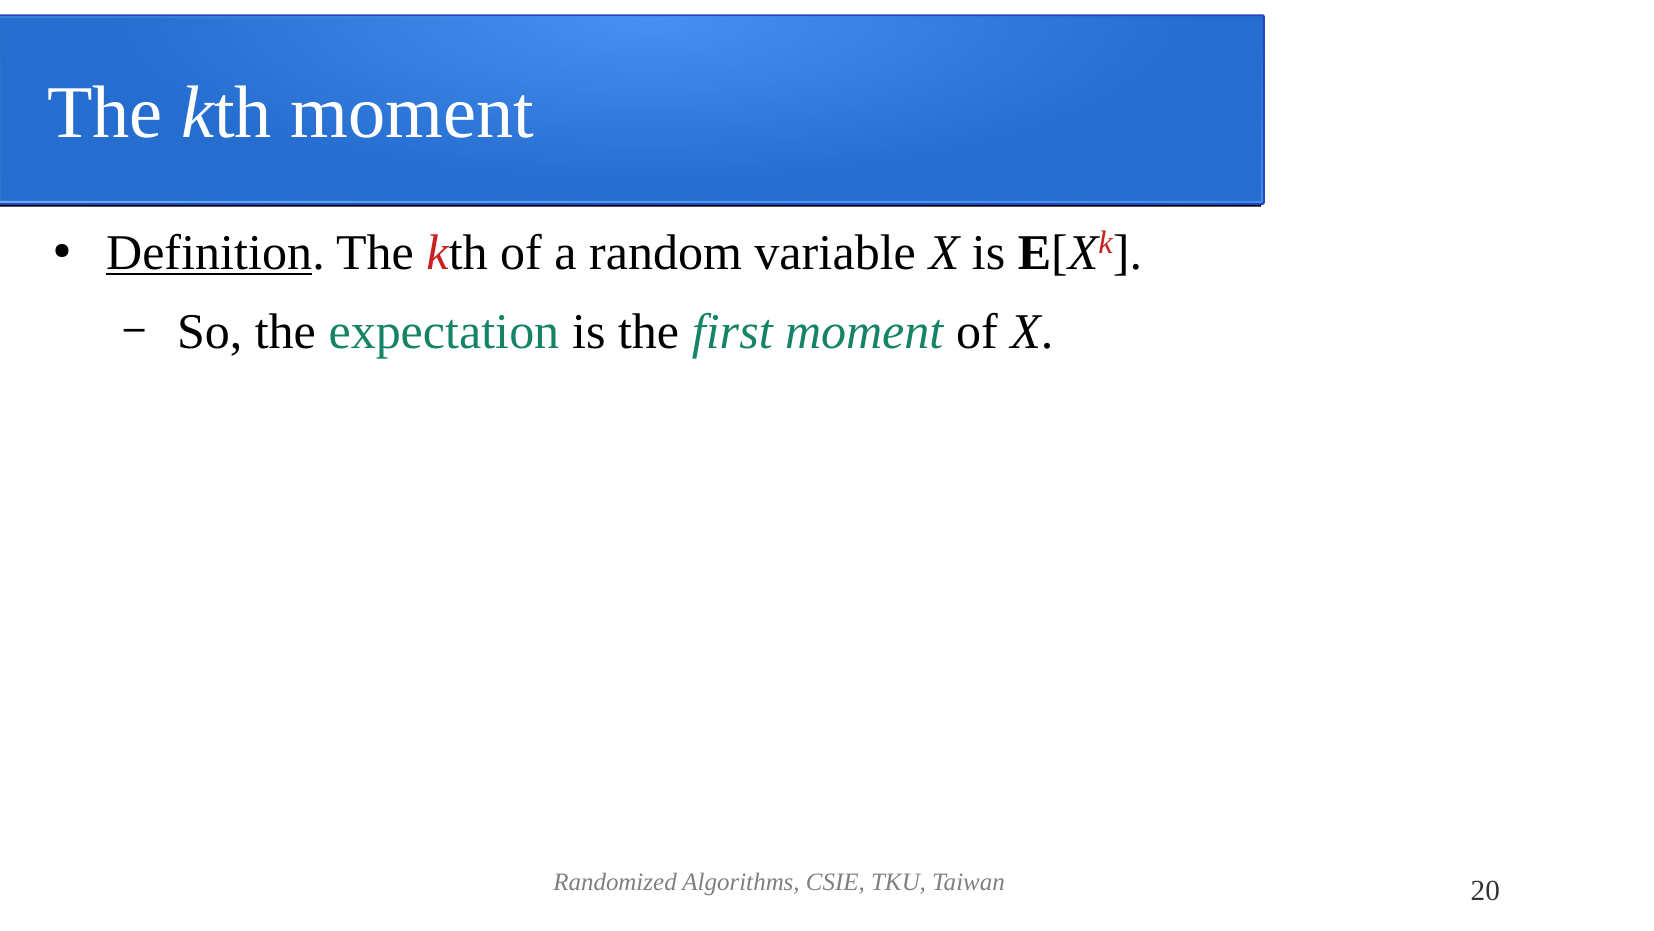

# The kth moment
Definition. The kth of a random variable X is E[Xk].
So, the expectation is the first moment of X.
Randomized Algorithms, CSIE, TKU, Taiwan
20